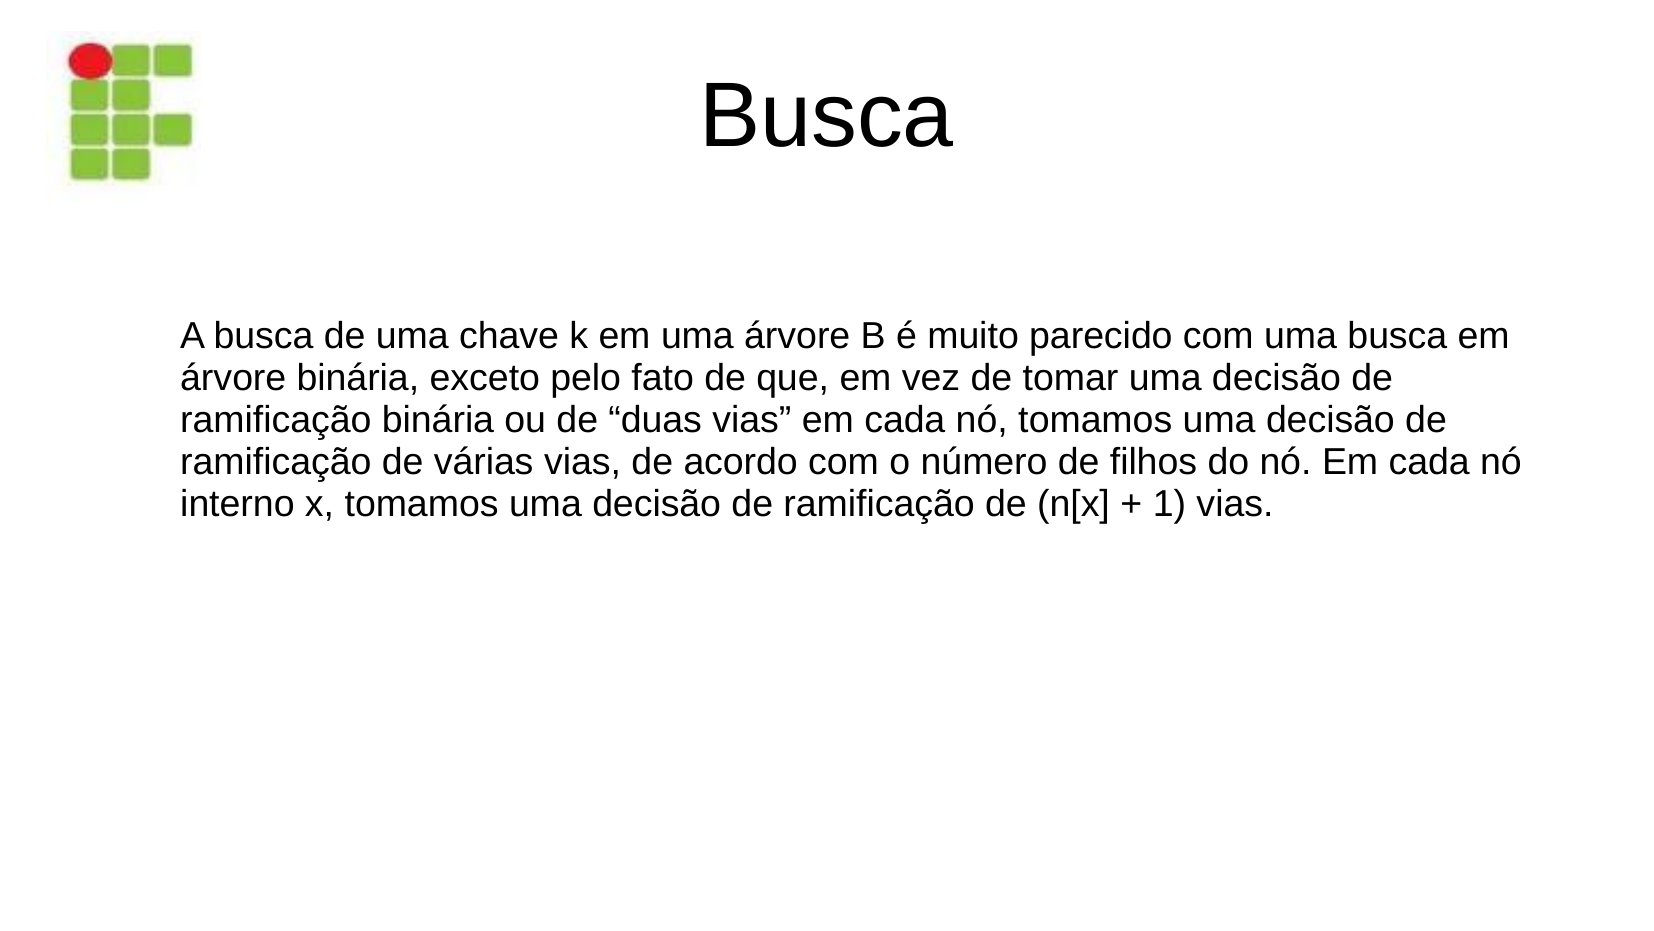

# Busca
A busca de uma chave k em uma árvore B é muito parecido com uma busca em árvore binária, exceto pelo fato de que, em vez de tomar uma decisão de ramificação binária ou de “duas vias” em cada nó, tomamos uma decisão de ramificação de várias vias, de acordo com o número de filhos do nó. Em cada nó interno x, tomamos uma decisão de ramificação de (n[x] + 1) vias.